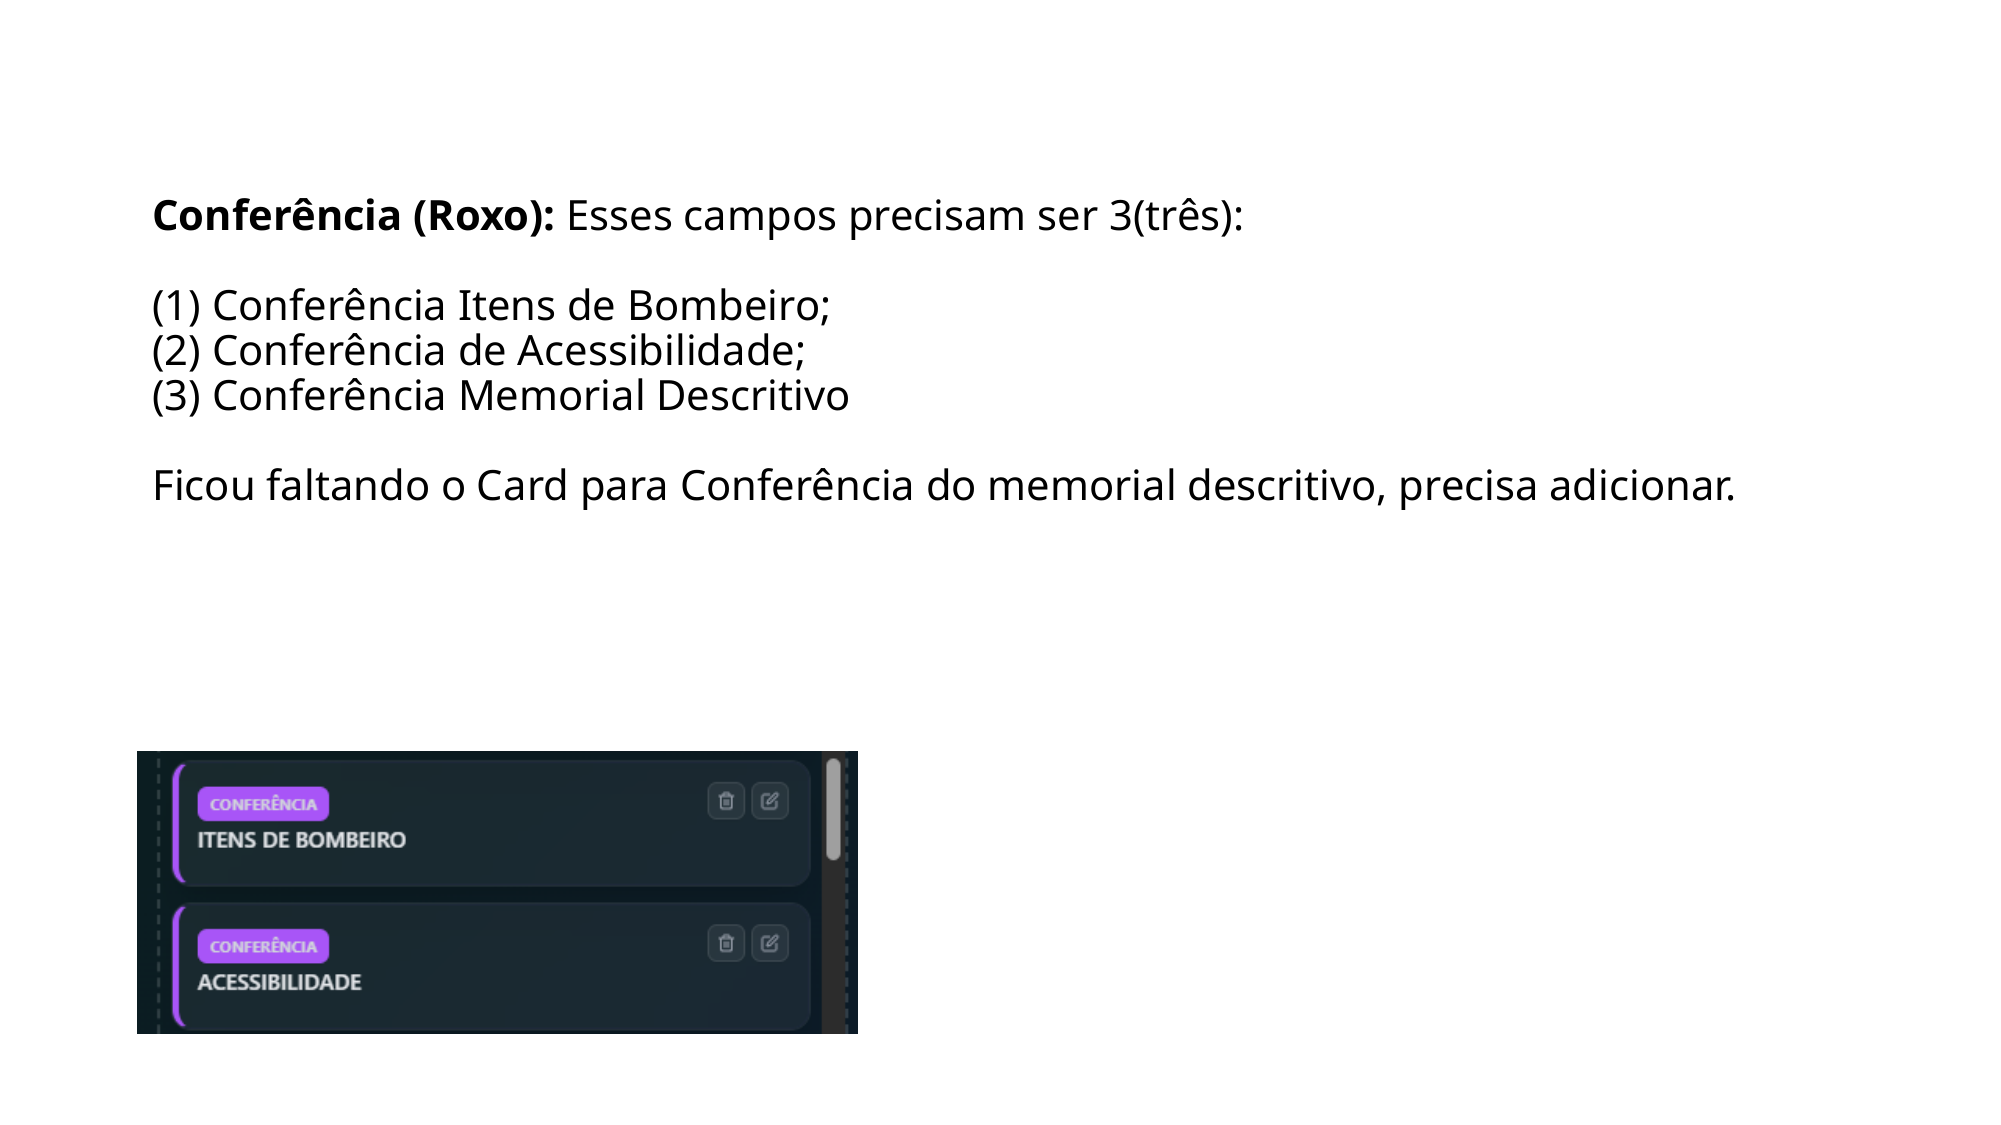

# Conferência (Roxo): Esses campos precisam ser 3(três): (1) Conferência Itens de Bombeiro; (2) Conferência de Acessibilidade; (3) Conferência Memorial Descritivo Ficou faltando o Card para Conferência do memorial descritivo, precisa adicionar.